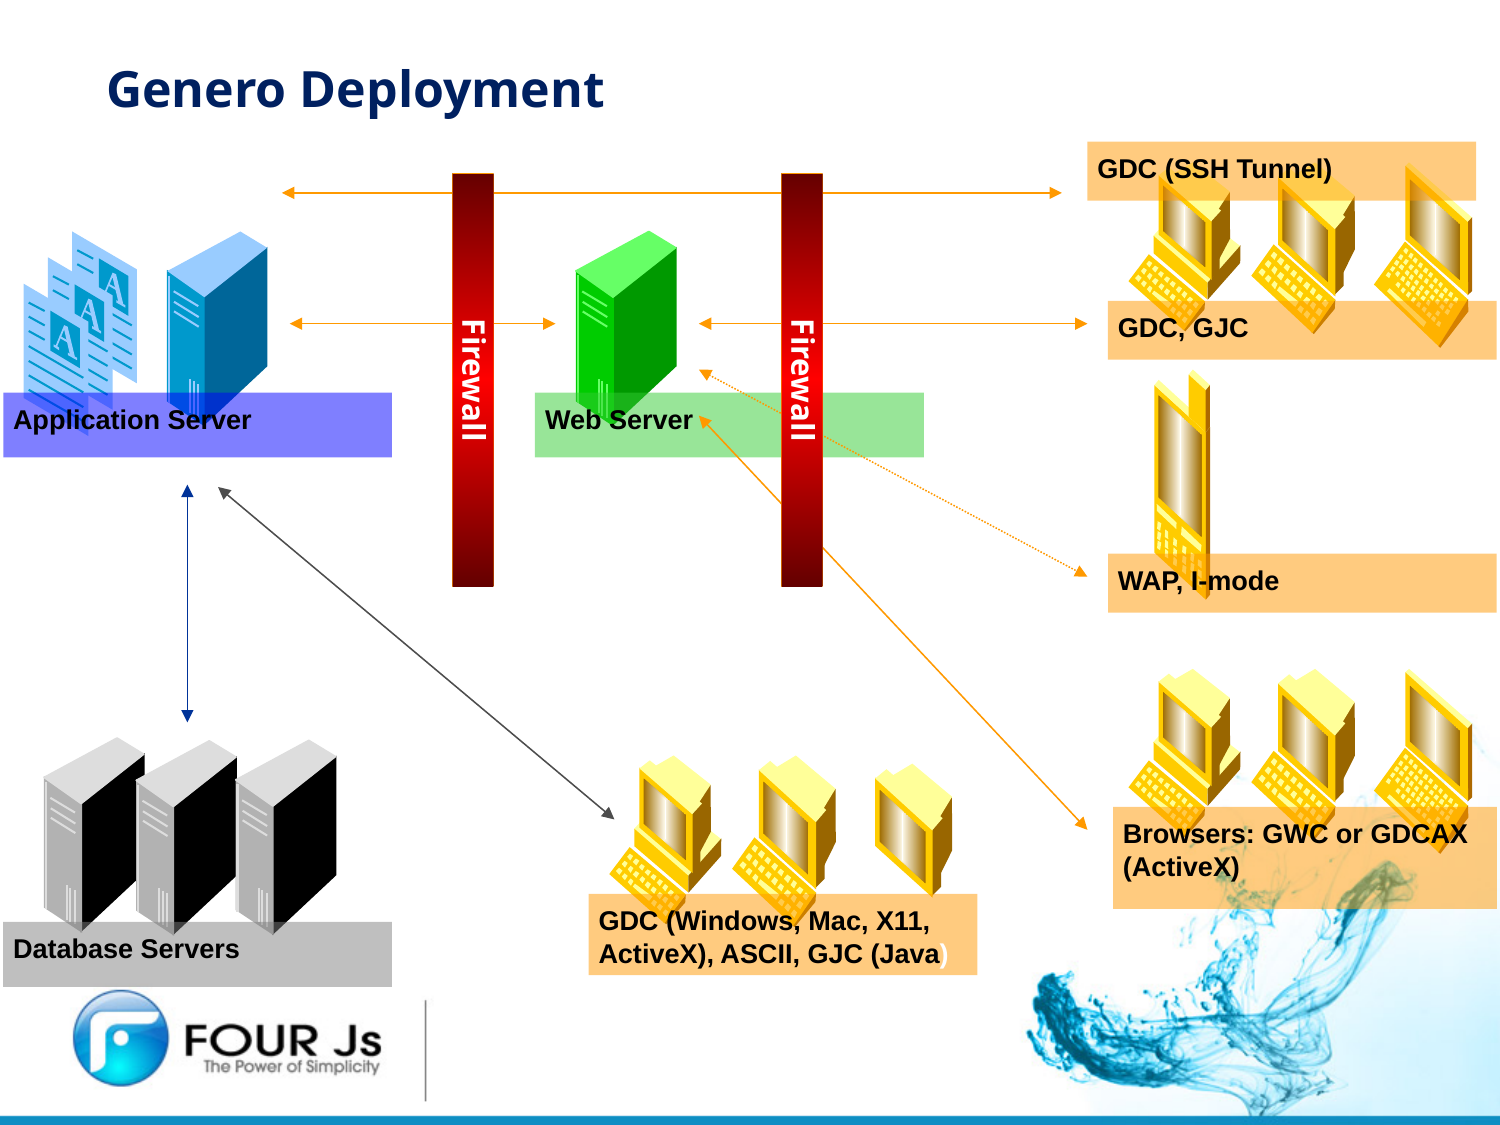

# Genero Deployment
GDC (SSH Tunnel)
Firewall
Firewall
Application Server
Web Server
GDC, GJC
WAP, I-mode
Firewall
Browsers: GWC or GDCAX (ActiveX)
GDC (Windows, Mac, X11, ActiveX), ASCII, GJC (Java)
Database Servers